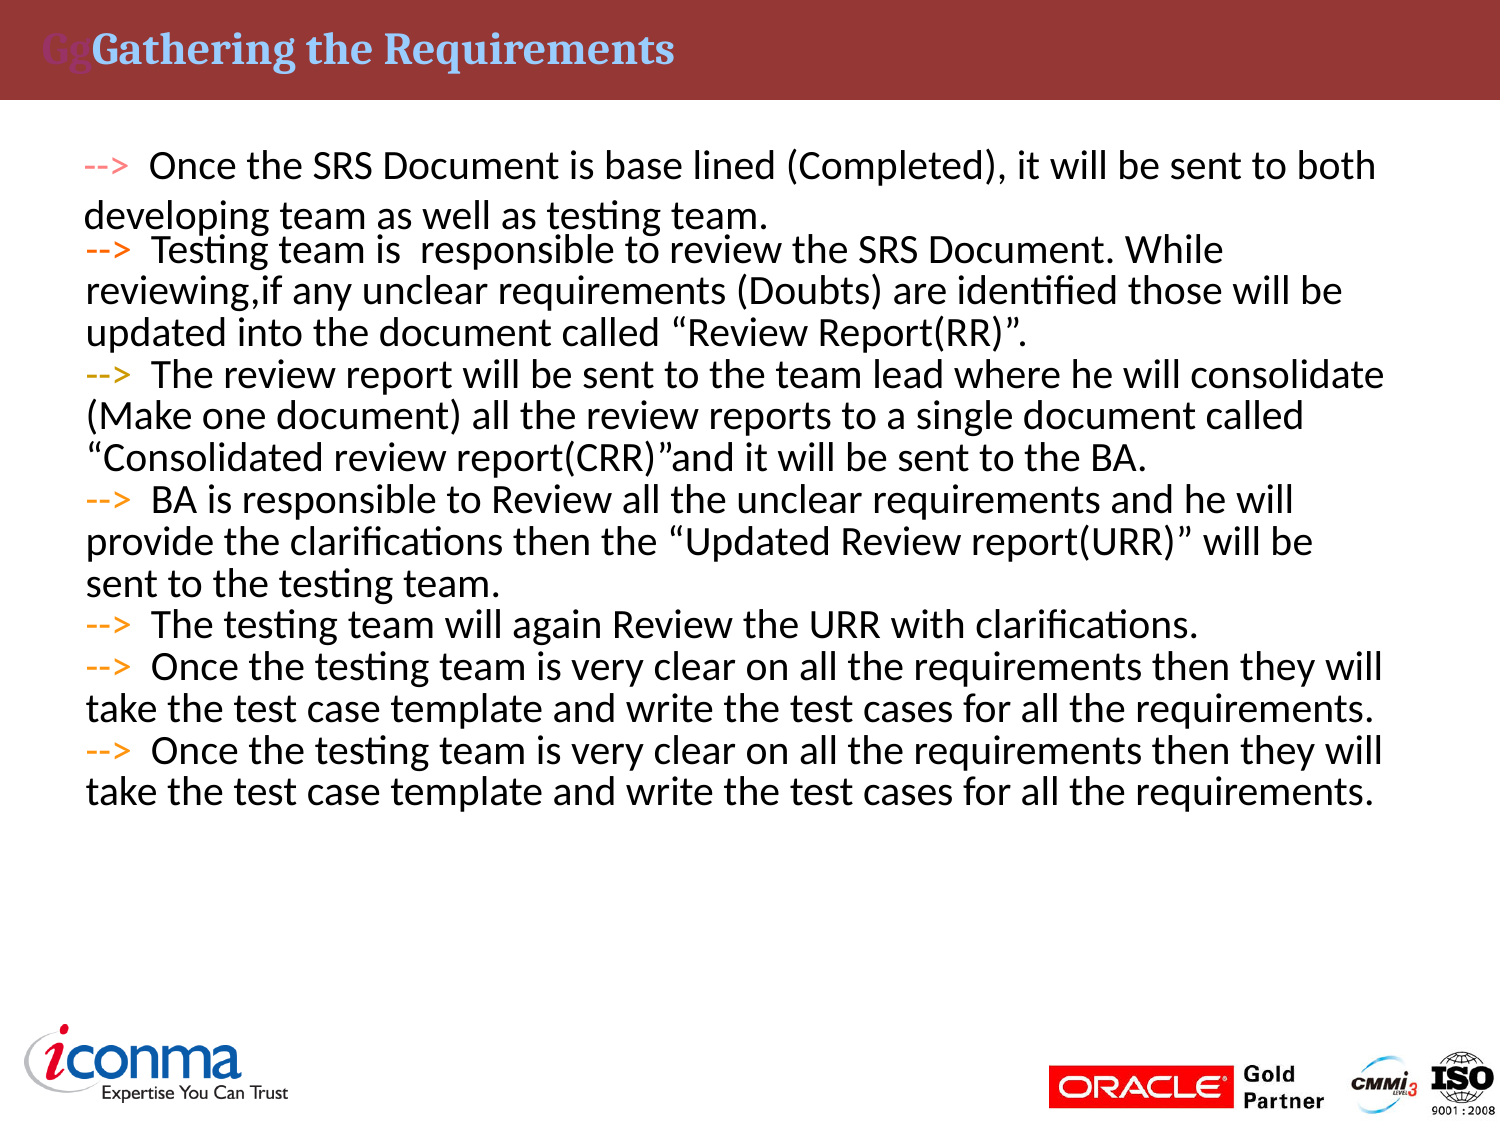

GgGathering the Requirements
--> Once the SRS Document is base lined (Completed), it will be sent to both developing team as well as testing team.
--> Testing team is responsible to review the SRS Document. While reviewing,if any unclear requirements (Doubts) are identified those will be updated into the document called “Review Report(RR)”.
--> The review report will be sent to the team lead where he will consolidate (Make one document) all the review reports to a single document called “Consolidated review report(CRR)”and it will be sent to the BA.
--> BA is responsible to Review all the unclear requirements and he will provide the clarifications then the “Updated Review report(URR)” will be sent to the testing team.
--> The testing team will again Review the URR with clarifications.
--> Once the testing team is very clear on all the requirements then they will take the test case template and write the test cases for all the requirements.
--> Once the testing team is very clear on all the requirements then they will take the test case template and write the test cases for all the requirements.